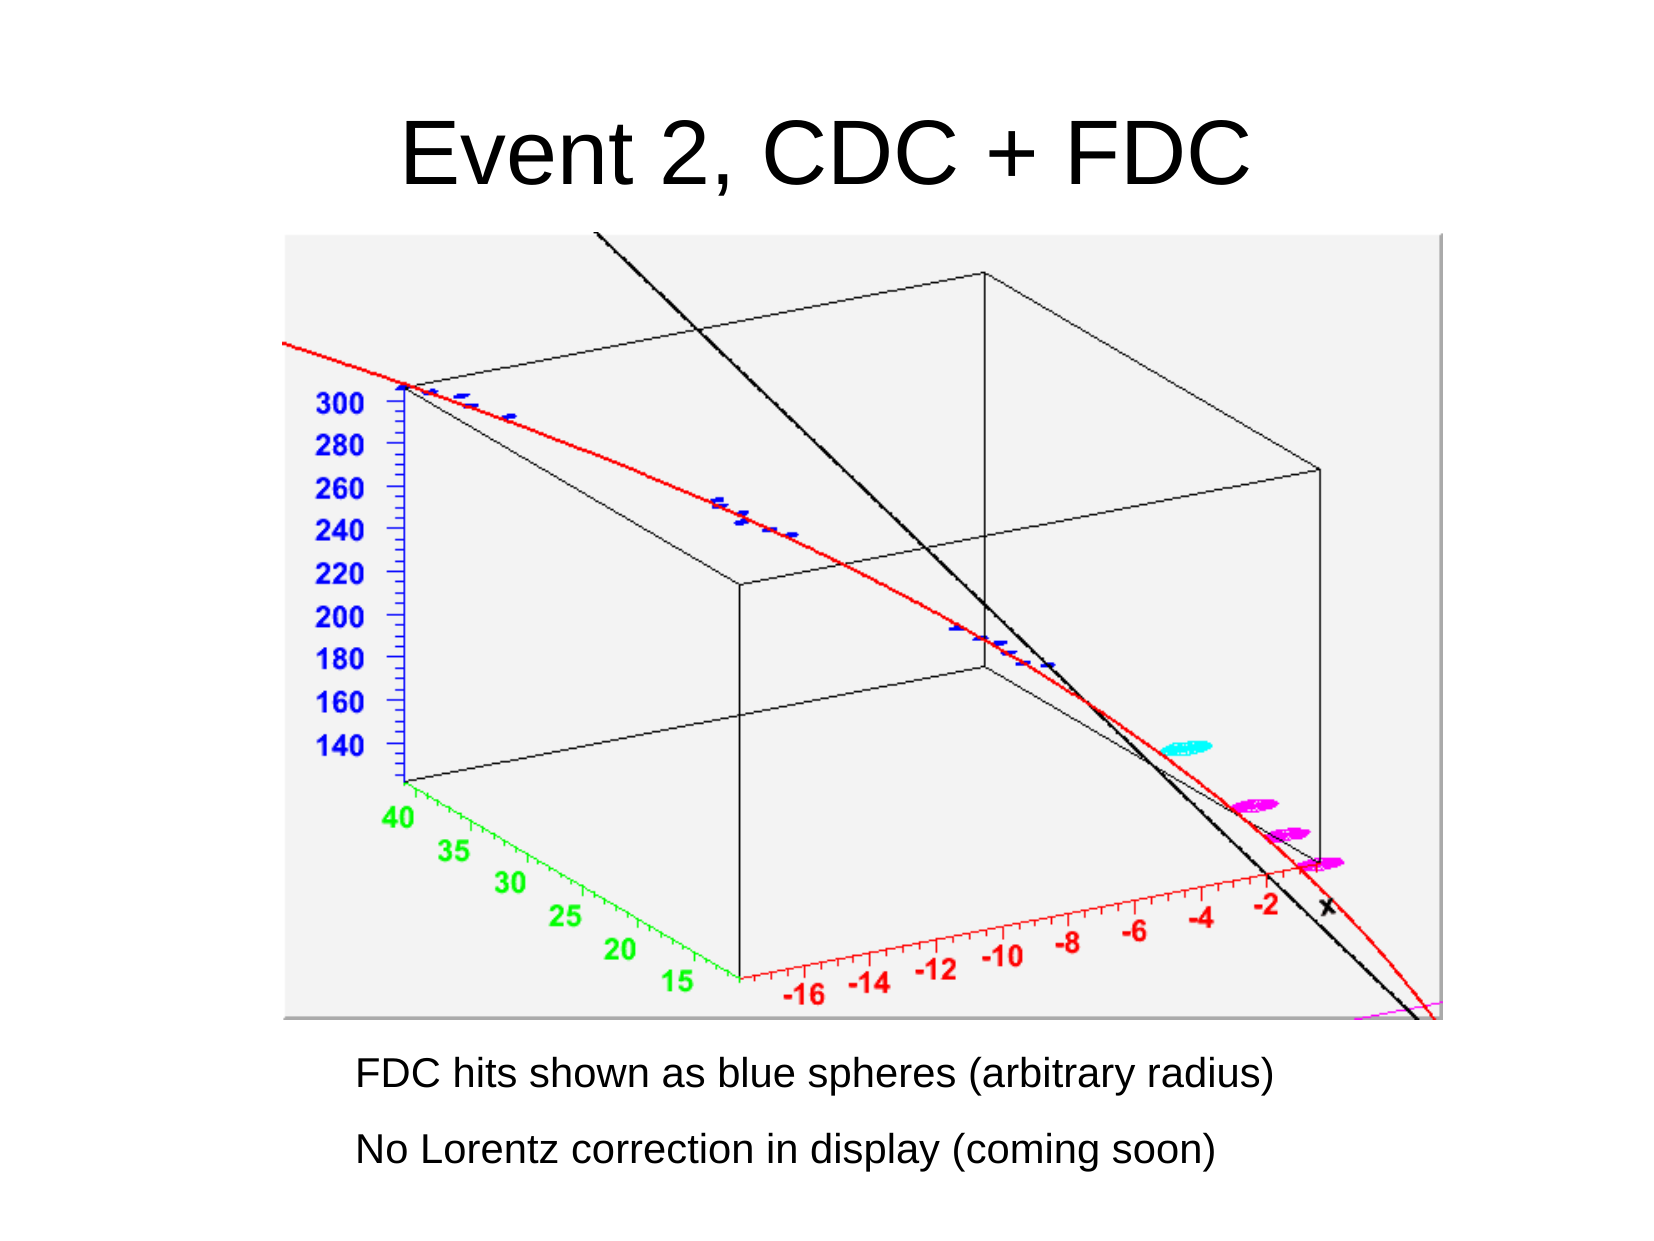

# Event 2, CDC + FDC
FDC hits shown as blue spheres (arbitrary radius)
No Lorentz correction in display (coming soon)